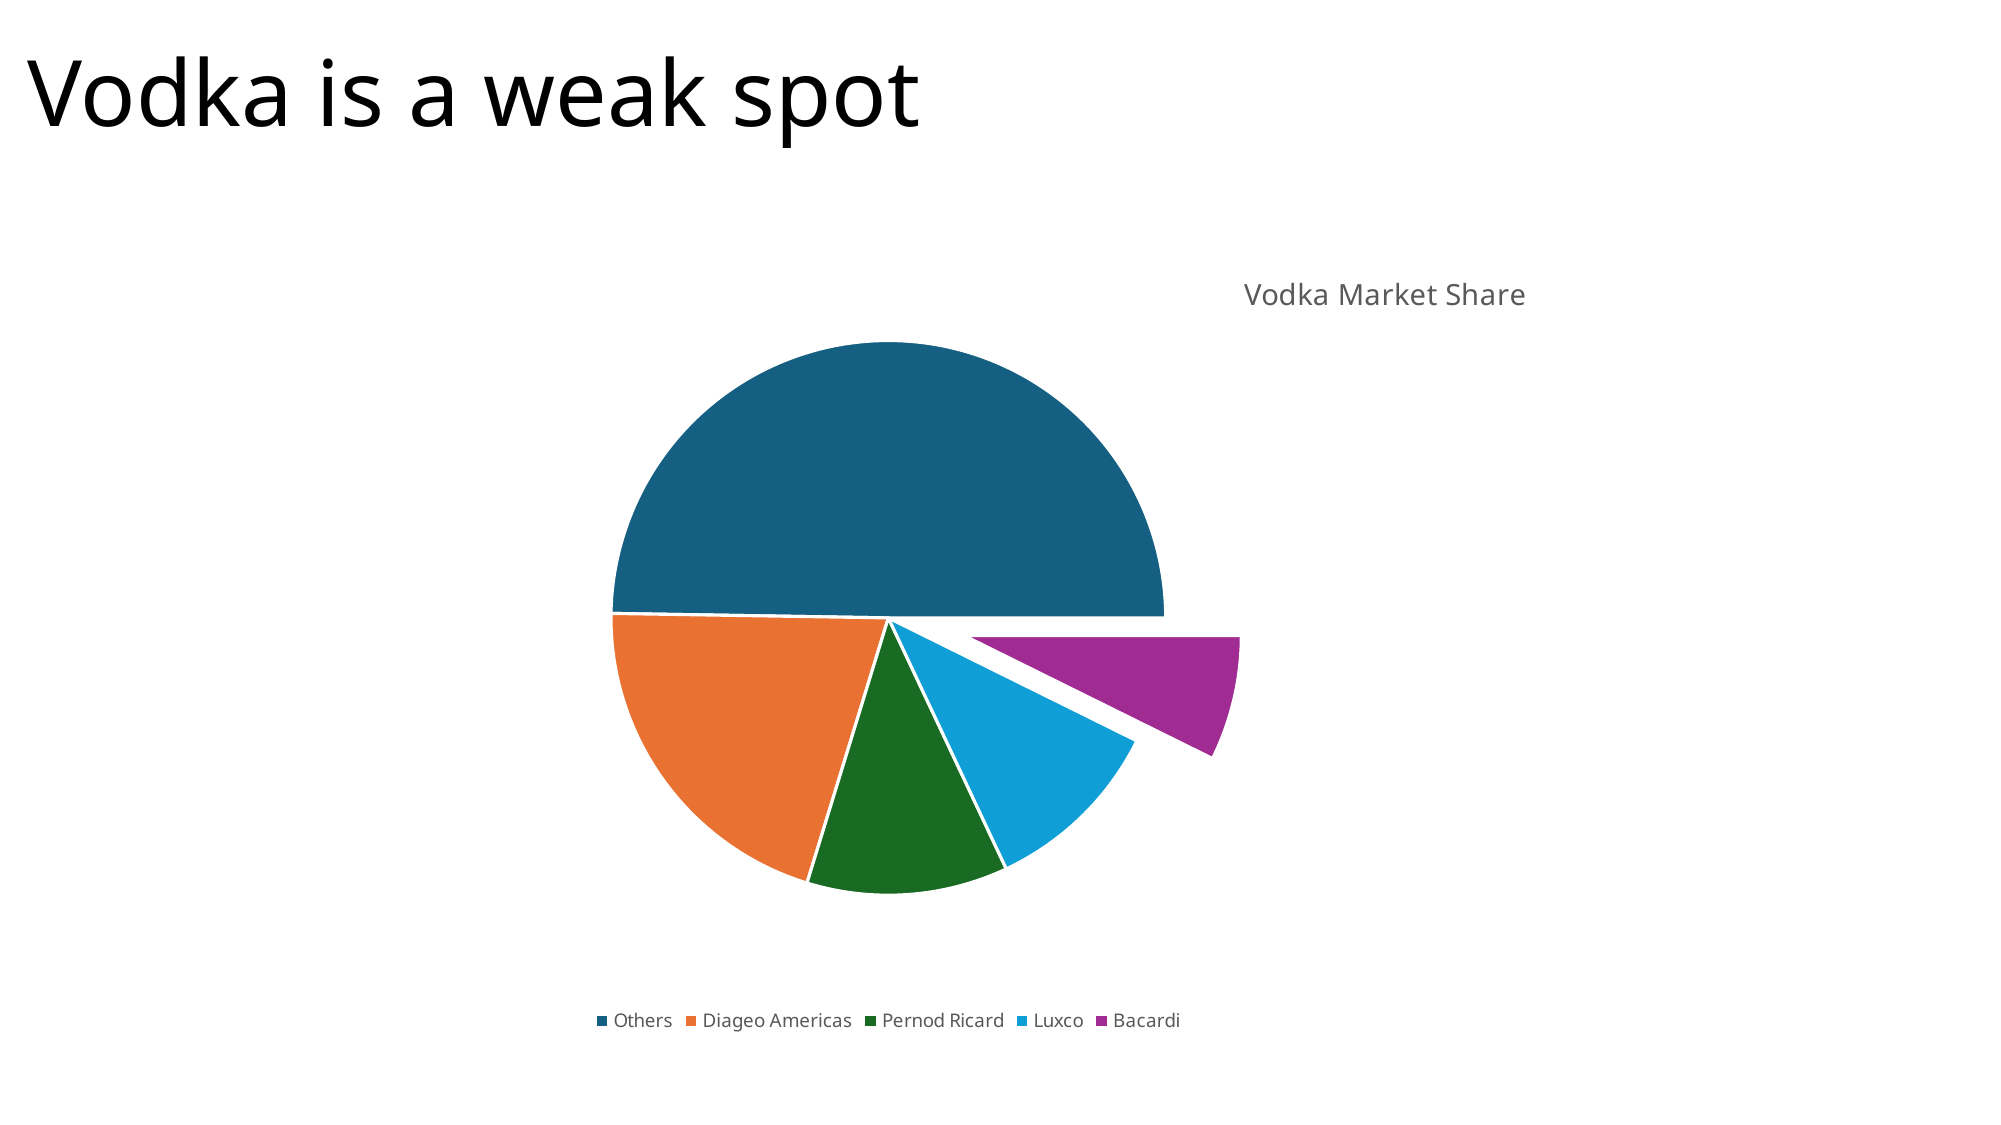

# Vodka is a weak spot
### Chart: Vodka Market Share
| Category | category_revenue |
|---|---|
| Others | 46258863.42 |
| Diageo Americas | 19082595.37 |
| Pernod Ricard | 10904201.68 |
| Luxco | 9947284.81 |
| Bacardi | 6800759.88 |